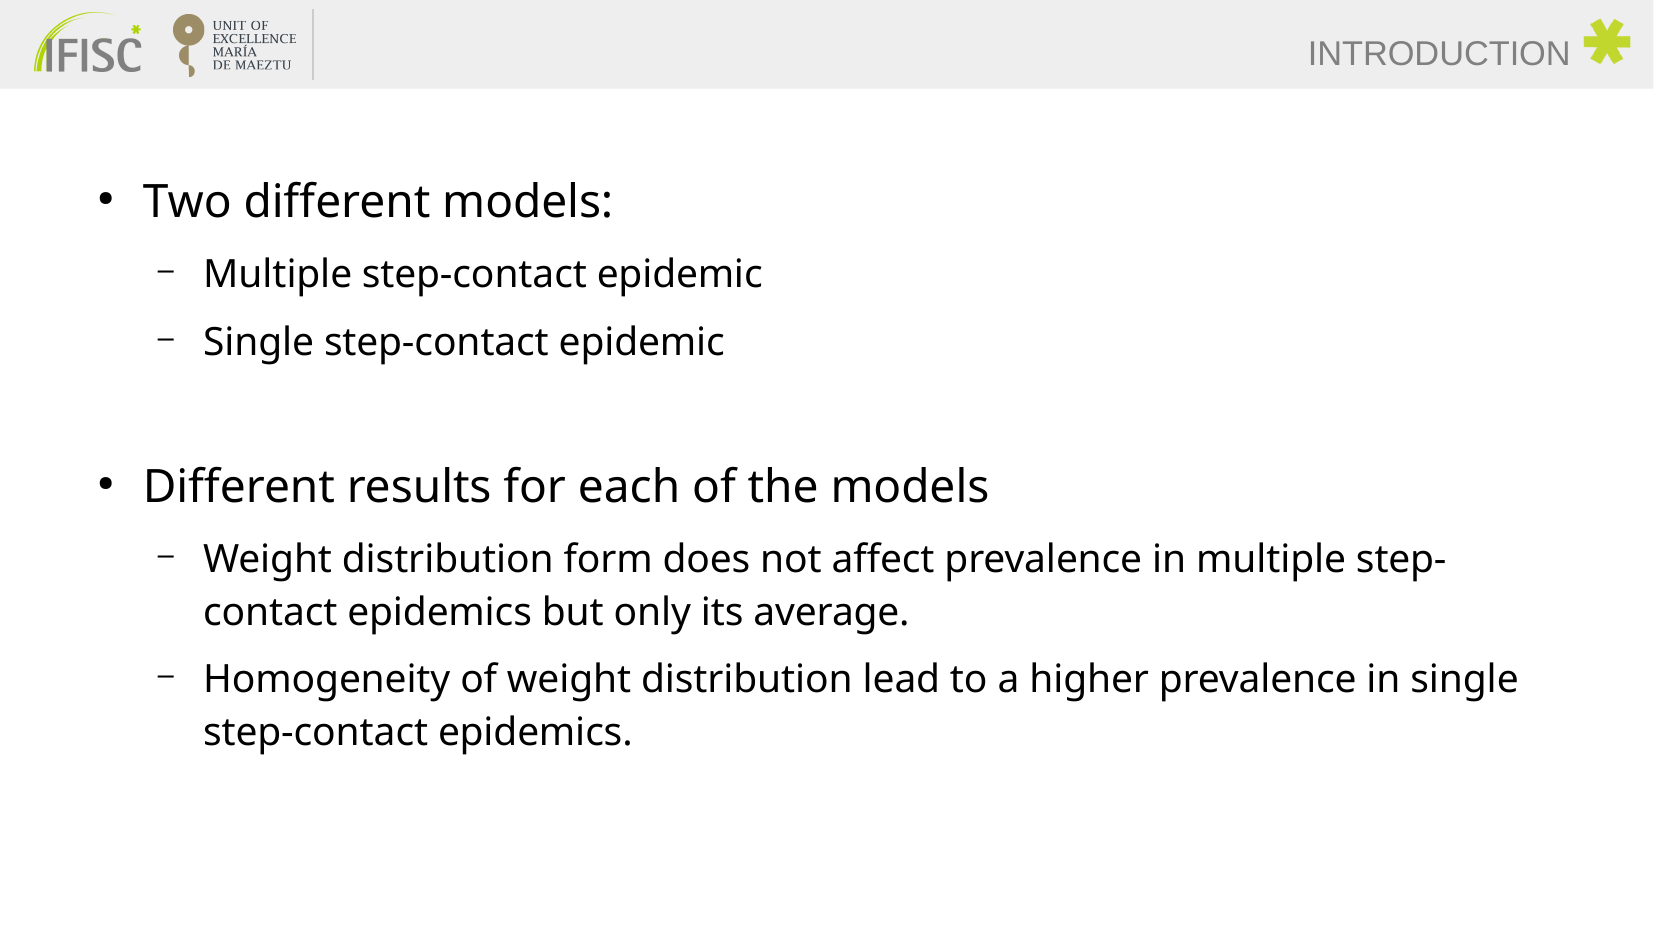

# INTRODUCTION
Two different models:
Multiple step-contact epidemic
Single step-contact epidemic
Different results for each of the models
Weight distribution form does not affect prevalence in multiple step-contact epidemics but only its average.
Homogeneity of weight distribution lead to a higher prevalence in single step-contact epidemics.